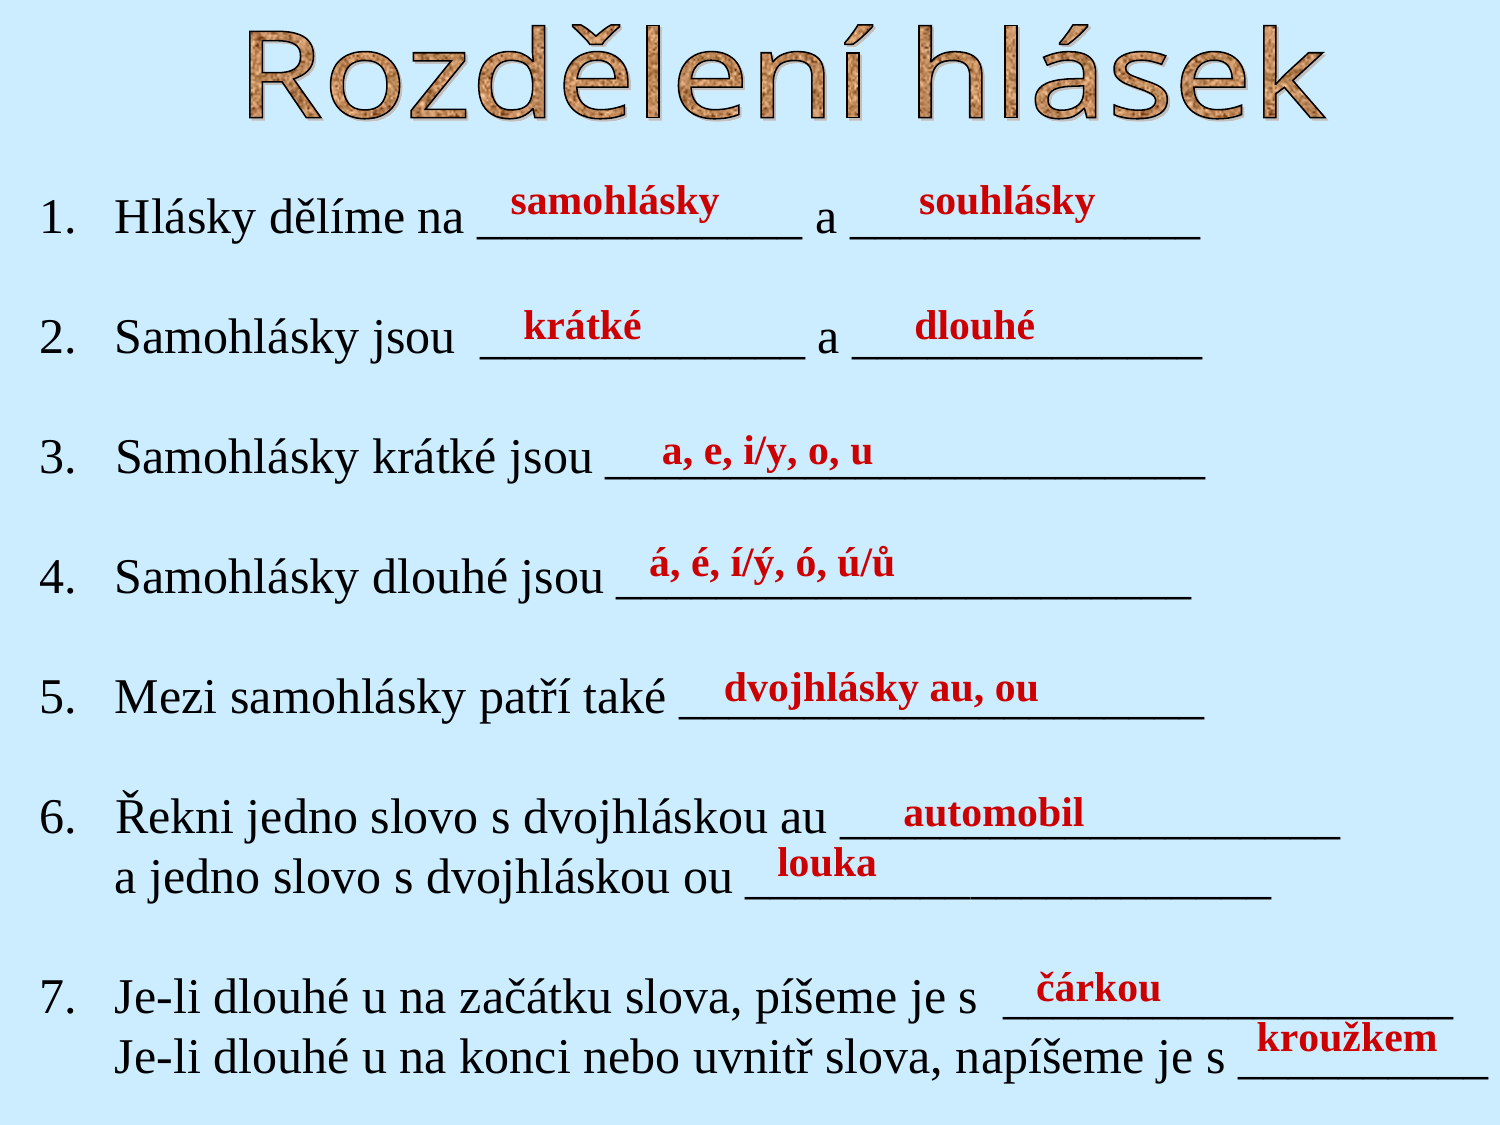

Rozdělení hlásek
samohlásky souhlásky
Hlásky dělíme na _____________ a ______________
Samohlásky jsou _____________ a ______________
3. Samohlásky krátké jsou ________________________
4. 	Samohlásky dlouhé jsou _______________________
Mezi samohlásky patří také _____________________
6. Řekni jedno slovo s dvojhláskou au ____________________
 a jedno slovo s dvojhláskou ou _____________________
7.	Je-li dlouhé u na začátku slova, píšeme je s __________________
	Je-li dlouhé u na konci nebo uvnitř slova, napíšeme je s __________
krátké dlouhé
a, e, i/y, o, u
á, é, í/ý, ó, ú/ů
dvojhlásky au, ou
 automobil
louka
čárkou
 kroužkem